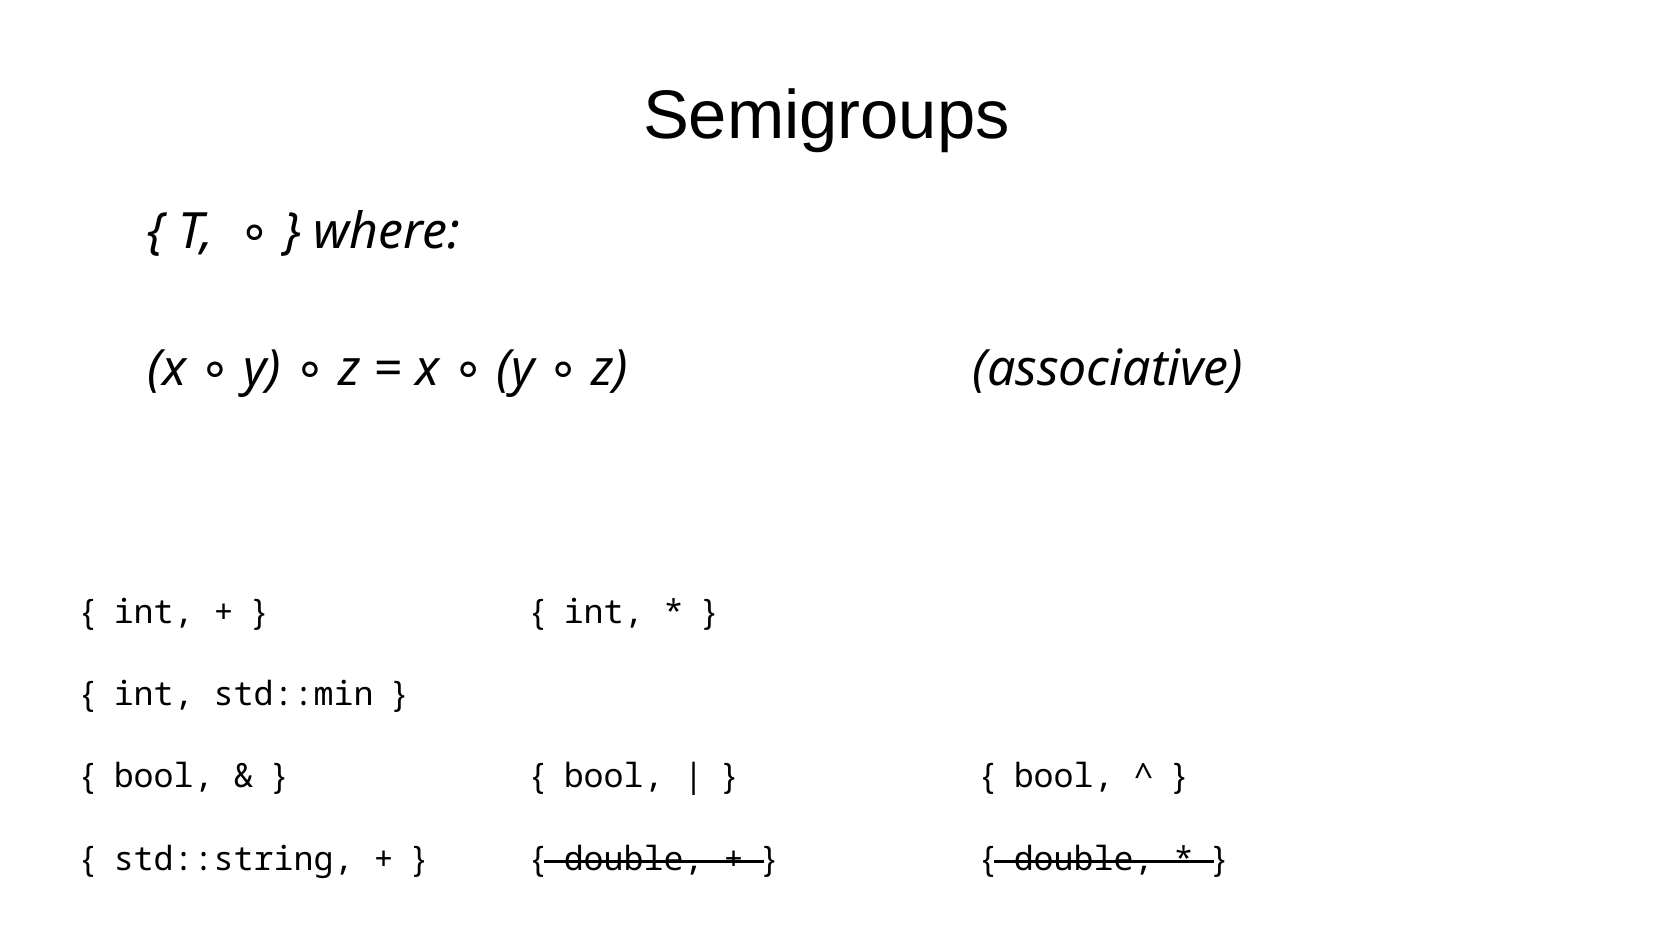

# Semigroups
{ T, ∘ } where:
(x ∘ y) ∘ z = x ∘ (y ∘ z)					(associative)
{ int, + }				{ int, * }
{ int, std::min }
{ bool, & }				{ bool, | }				{ bool, ^ }
{ std::string, + }		{ double, + }			{ double, * }